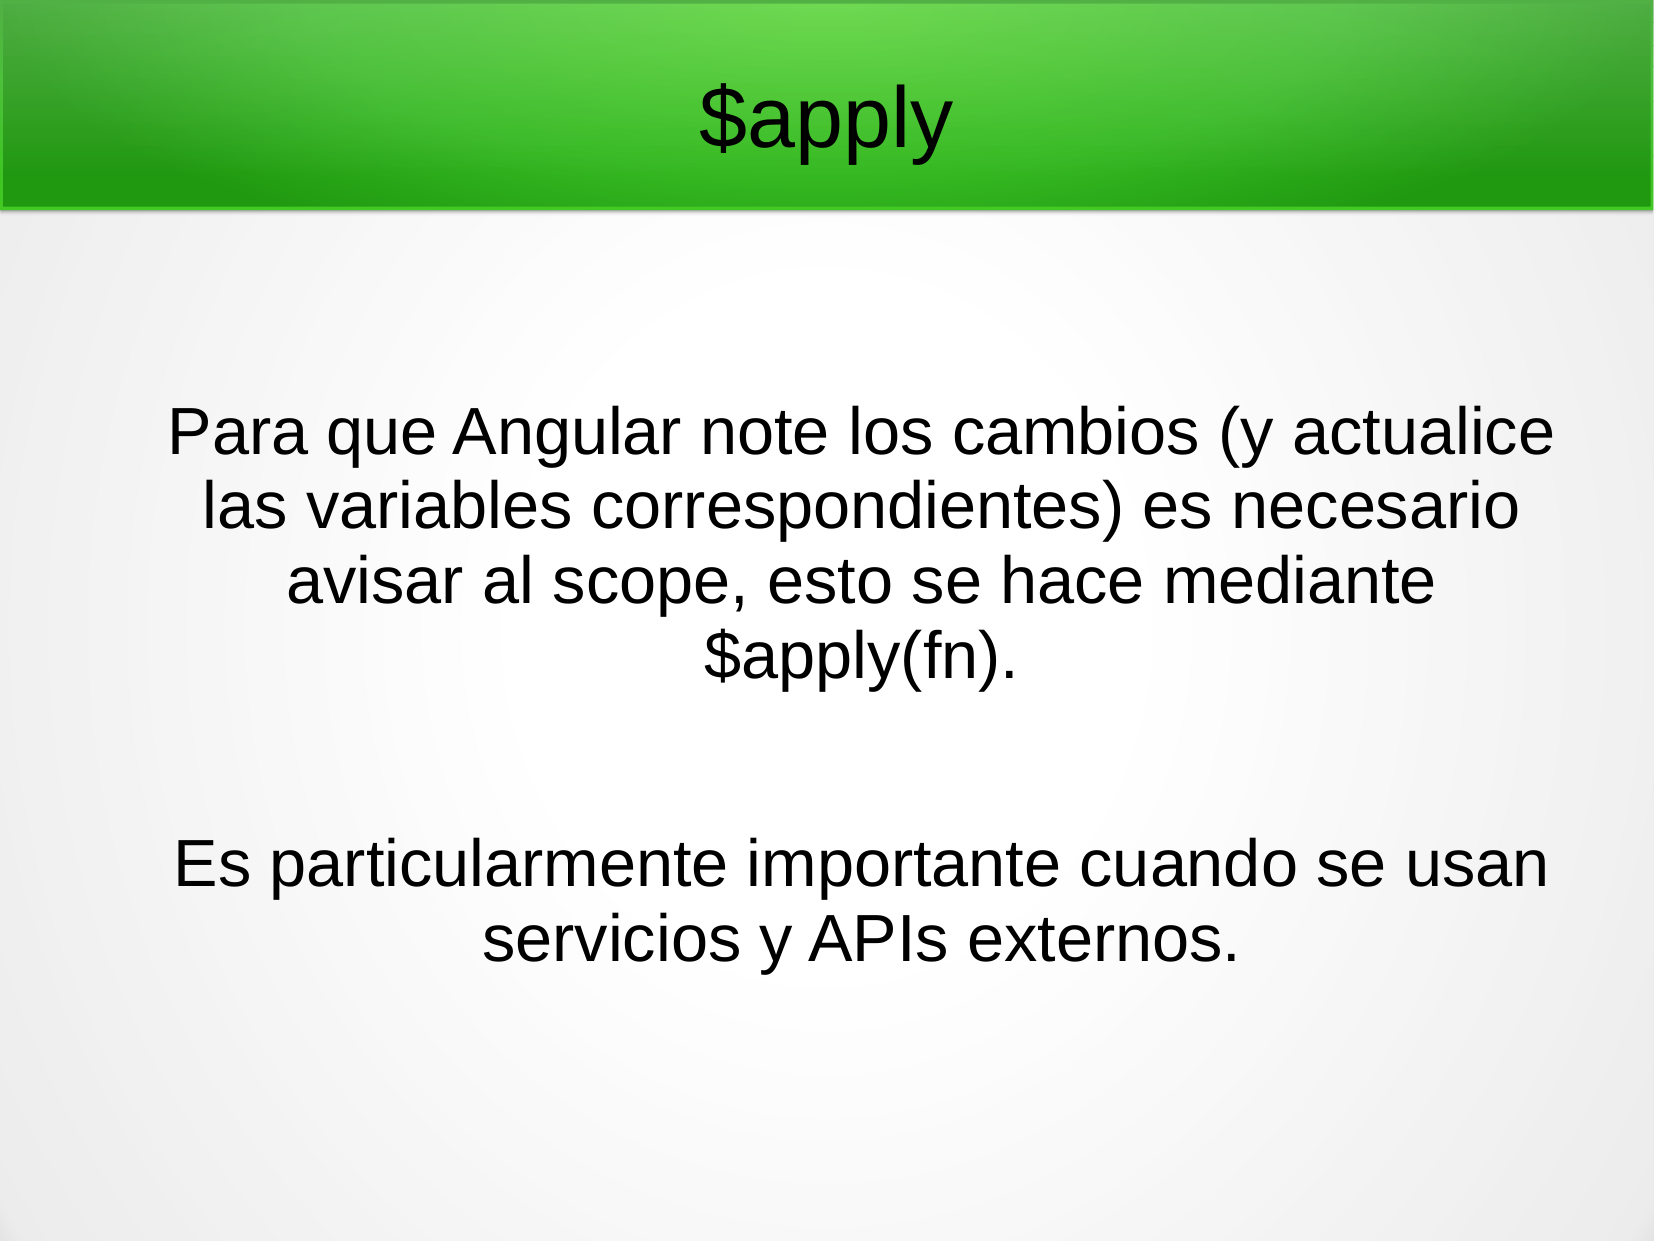

# $apply
Para que Angular note los cambios (y actualice las variables correspondientes) es necesario avisar al scope, esto se hace mediante $apply(fn).
Es particularmente importante cuando se usan servicios y APIs externos.